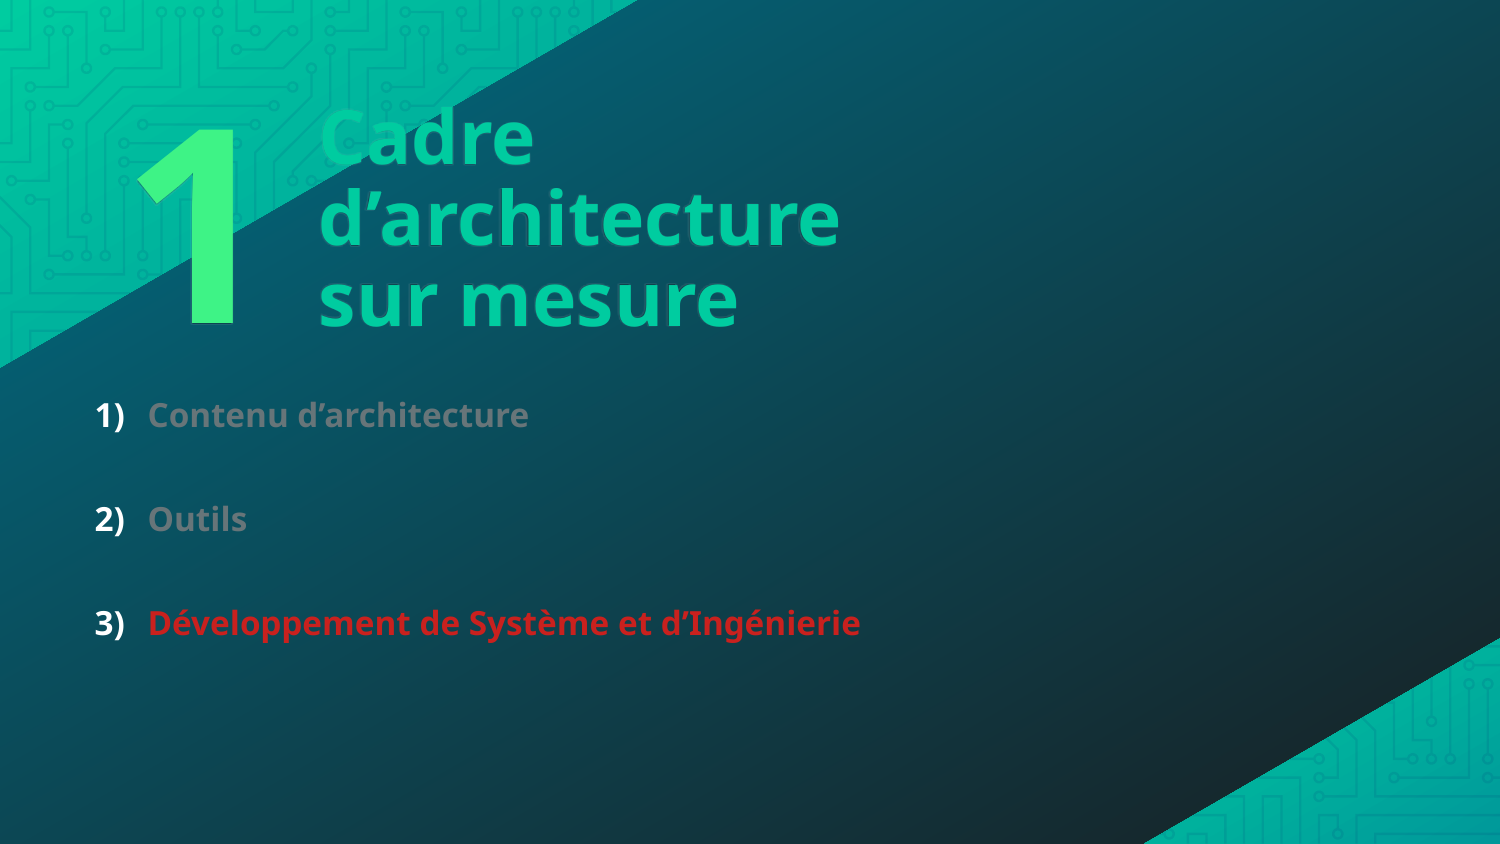

Cadre
d’architecture
sur mesure
1
# Contenu d’architecture
Outils
Développement de Système et d’Ingénierie